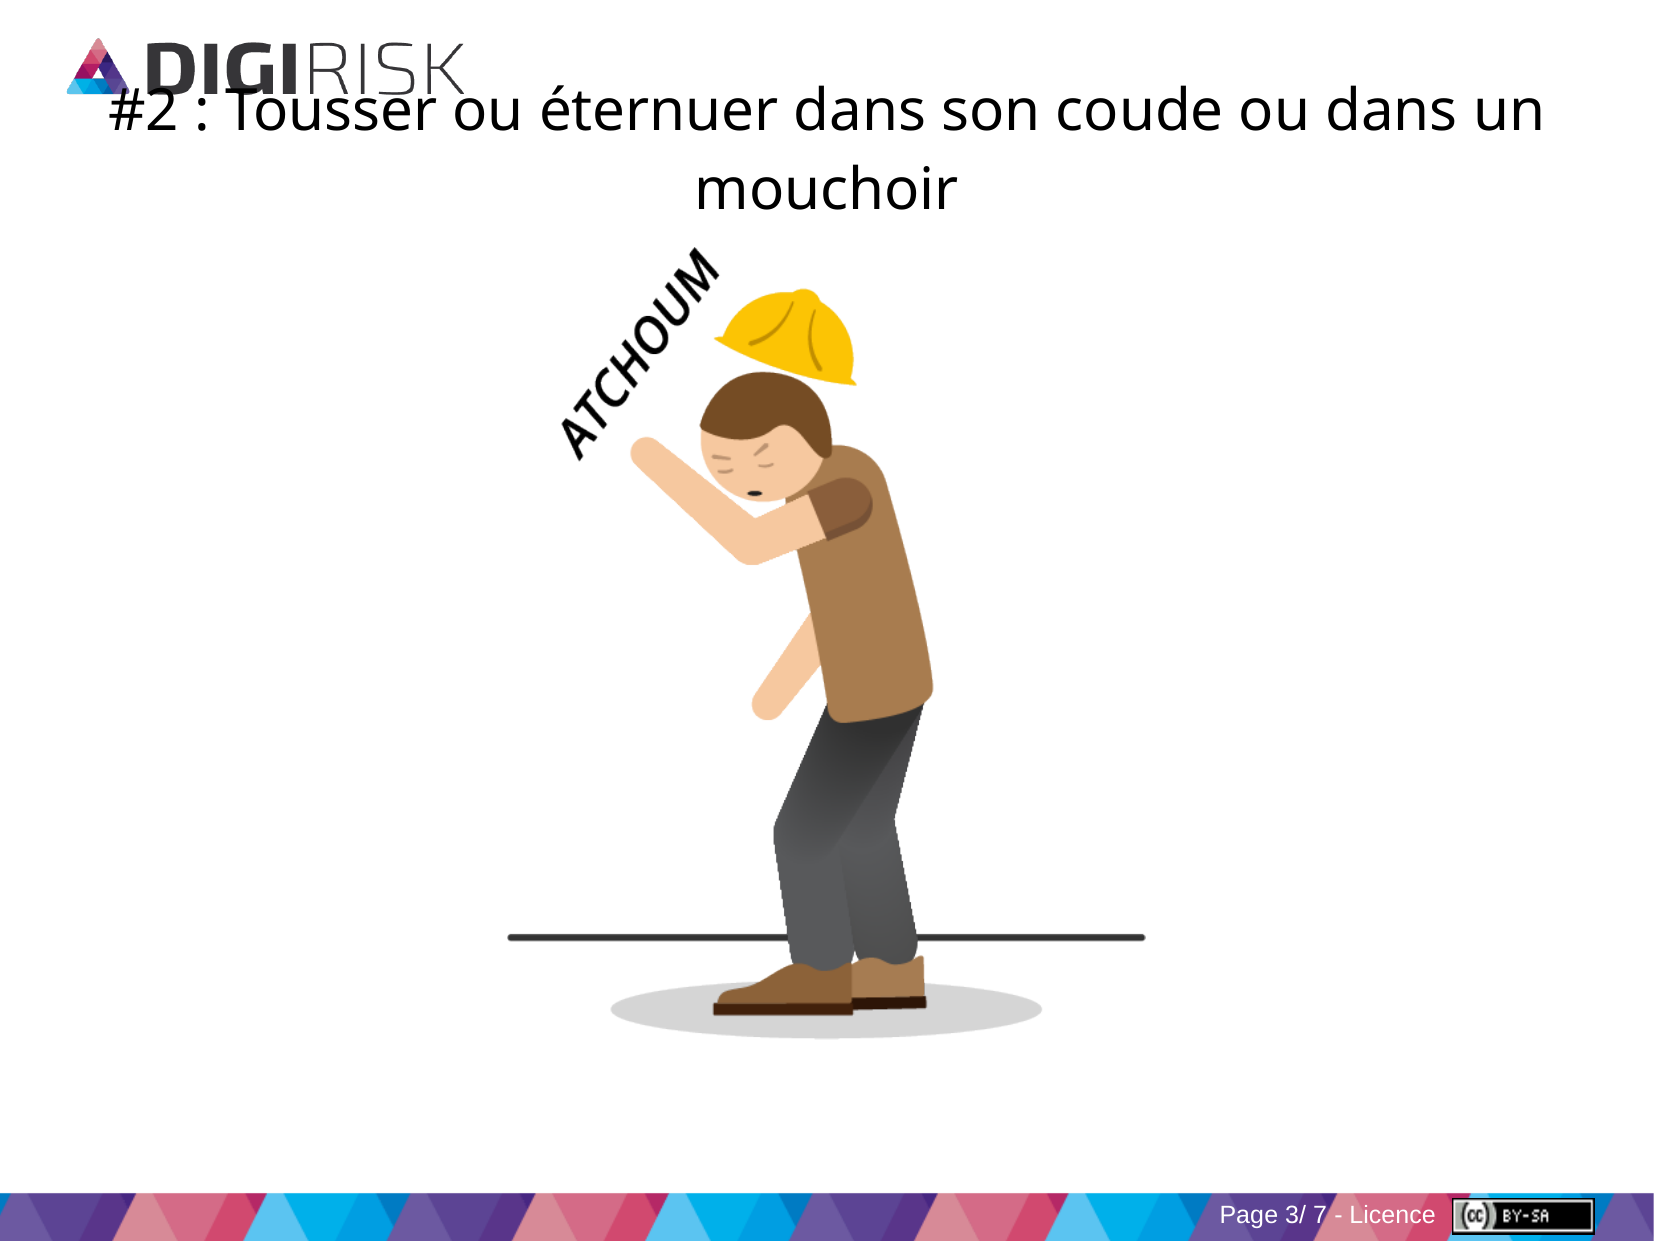

# #2 : Tousser ou éternuer dans son coude ou dans un mouchoir